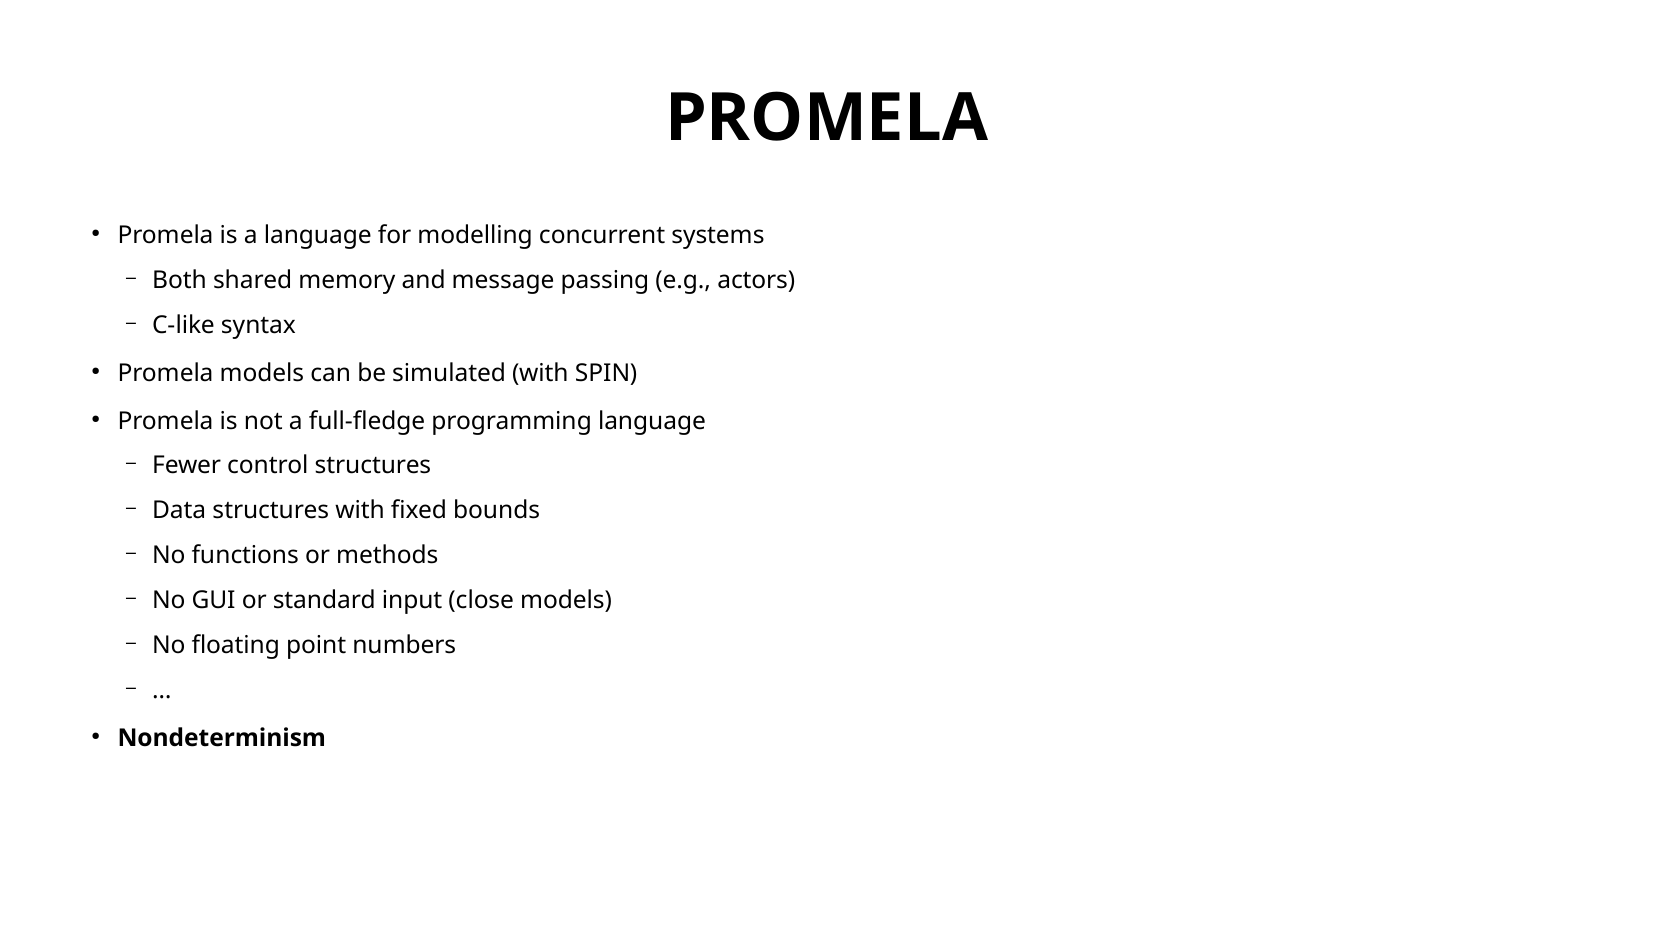

# PROMELA
Promela is a language for modelling concurrent systems
Both shared memory and message passing (e.g., actors)
C-like syntax
Promela models can be simulated (with SPIN)
Promela is not a full-fledge programming language
Fewer control structures
Data structures with fixed bounds
No functions or methods
No GUI or standard input (close models)
No floating point numbers
…
Nondeterminism